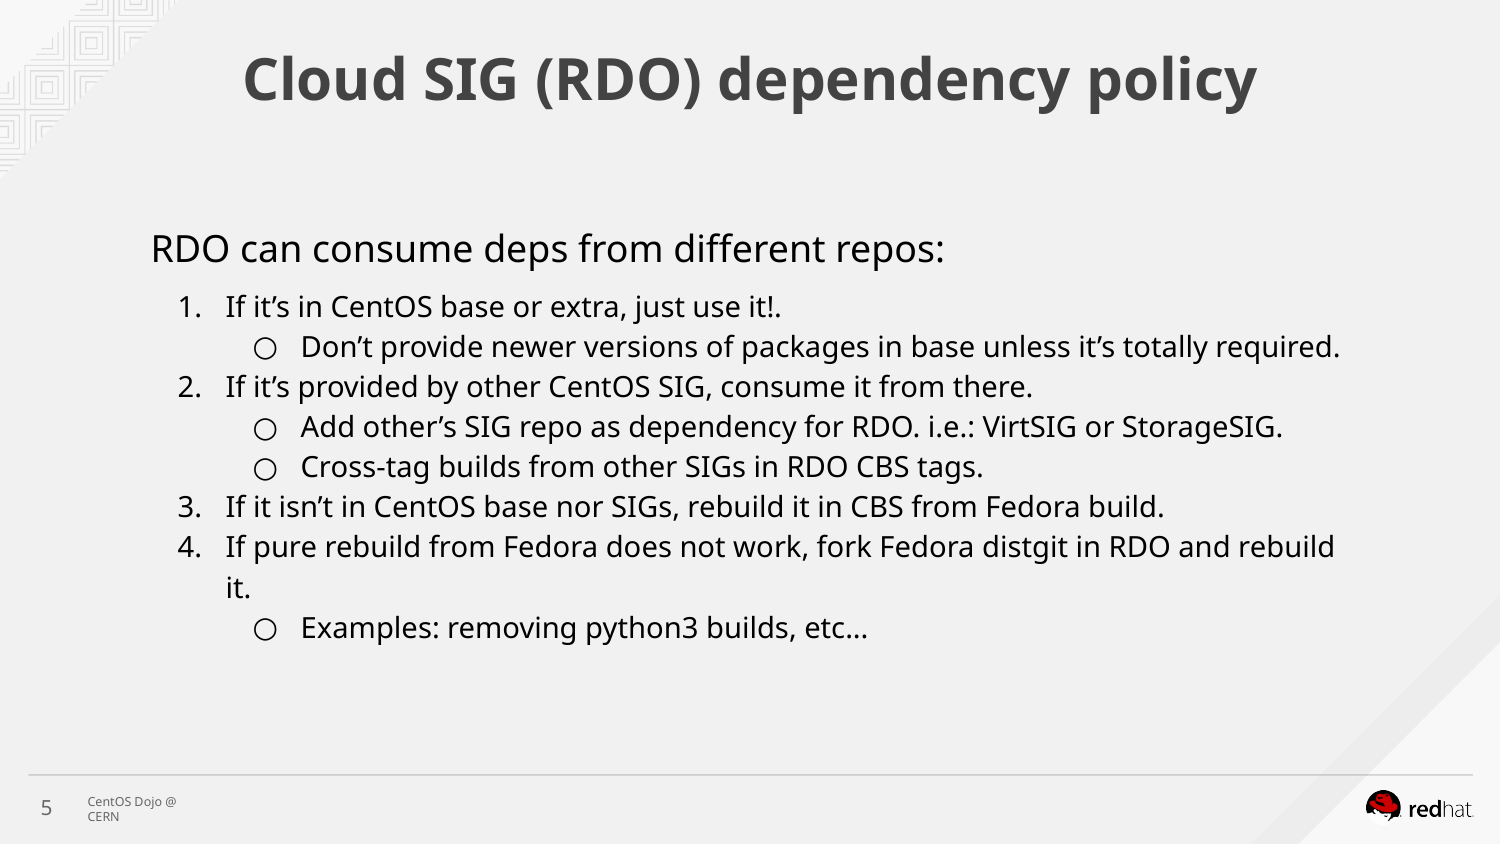

Cloud SIG (RDO) dependency policy
# RDO can consume deps from different repos:
If it’s in CentOS base or extra, just use it!.
Don’t provide newer versions of packages in base unless it’s totally required.
If it’s provided by other CentOS SIG, consume it from there.
Add other’s SIG repo as dependency for RDO. i.e.: VirtSIG or StorageSIG.
Cross-tag builds from other SIGs in RDO CBS tags.
If it isn’t in CentOS base nor SIGs, rebuild it in CBS from Fedora build.
If pure rebuild from Fedora does not work, fork Fedora distgit in RDO and rebuild it.
Examples: removing python3 builds, etc...